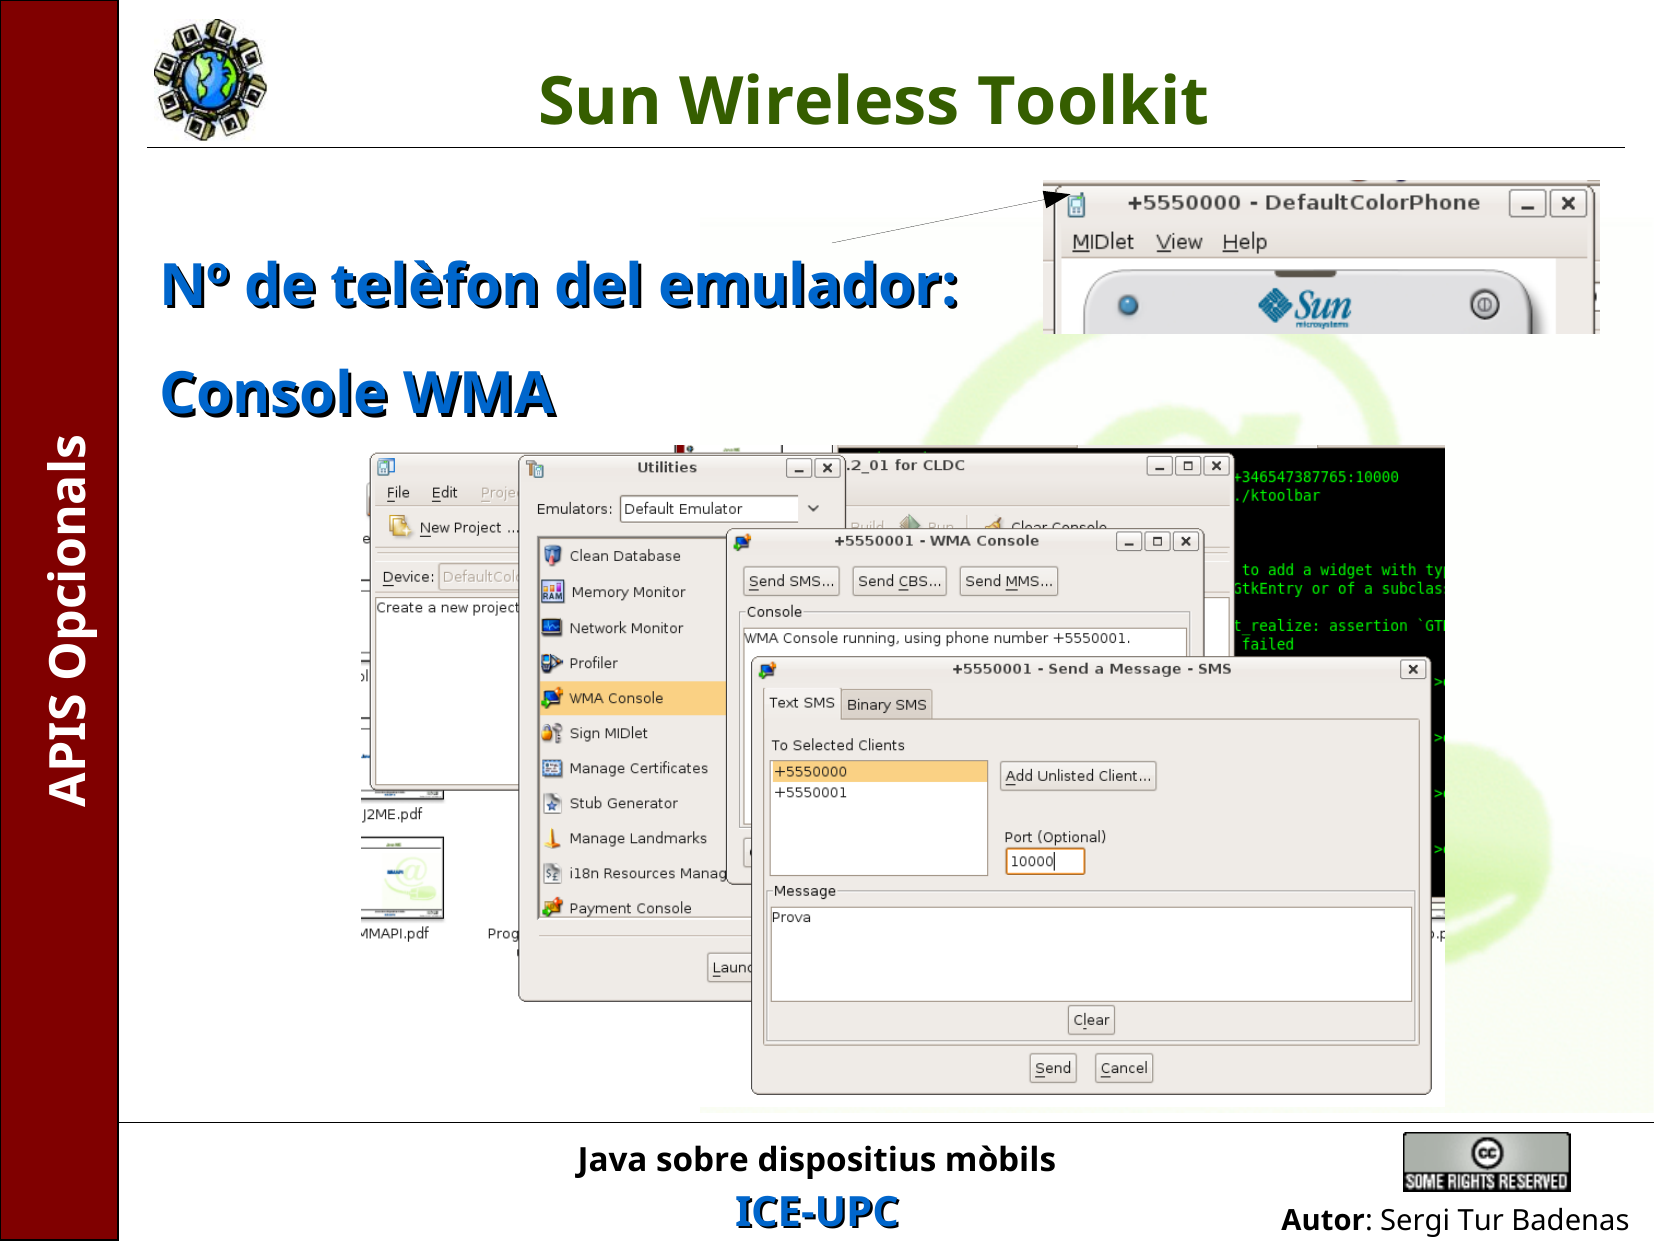

# Sun Wireless Toolkit
Nº de telèfon del emulador:
Console WMA